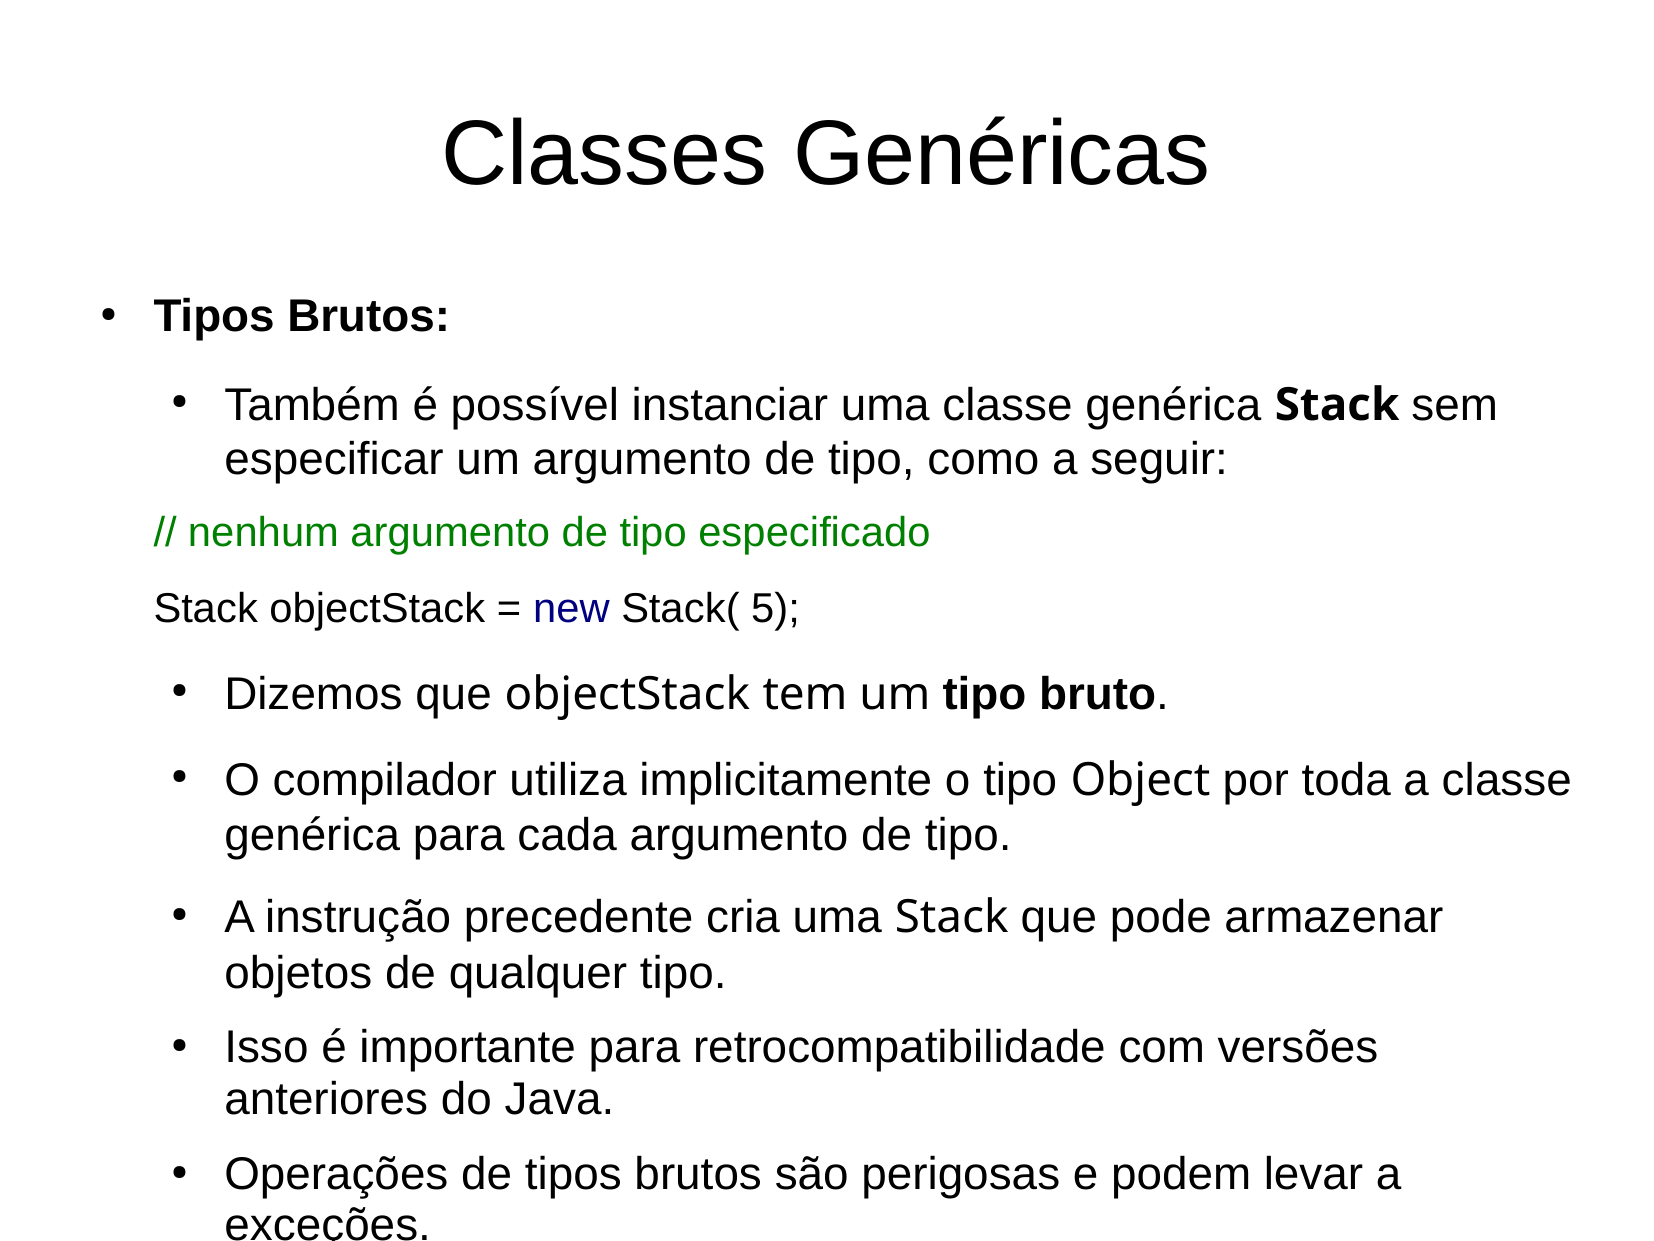

# Classes Genéricas
Tipos Brutos:
Também é possível instanciar uma classe genérica Stack sem especificar um argumento de tipo, como a seguir:
// nenhum argumento de tipo especificado
Stack objectStack = new Stack( 5);
Dizemos que objectStack tem um tipo bruto.
O compilador utiliza implicitamente o tipo Object por toda a classe genérica para cada argumento de tipo.
A instrução precedente cria uma Stack que pode armazenar objetos de qualquer tipo.
Isso é importante para retrocompatibilidade com versões anteriores do Java.
Operações de tipos brutos são perigosas e podem levar a exceções.